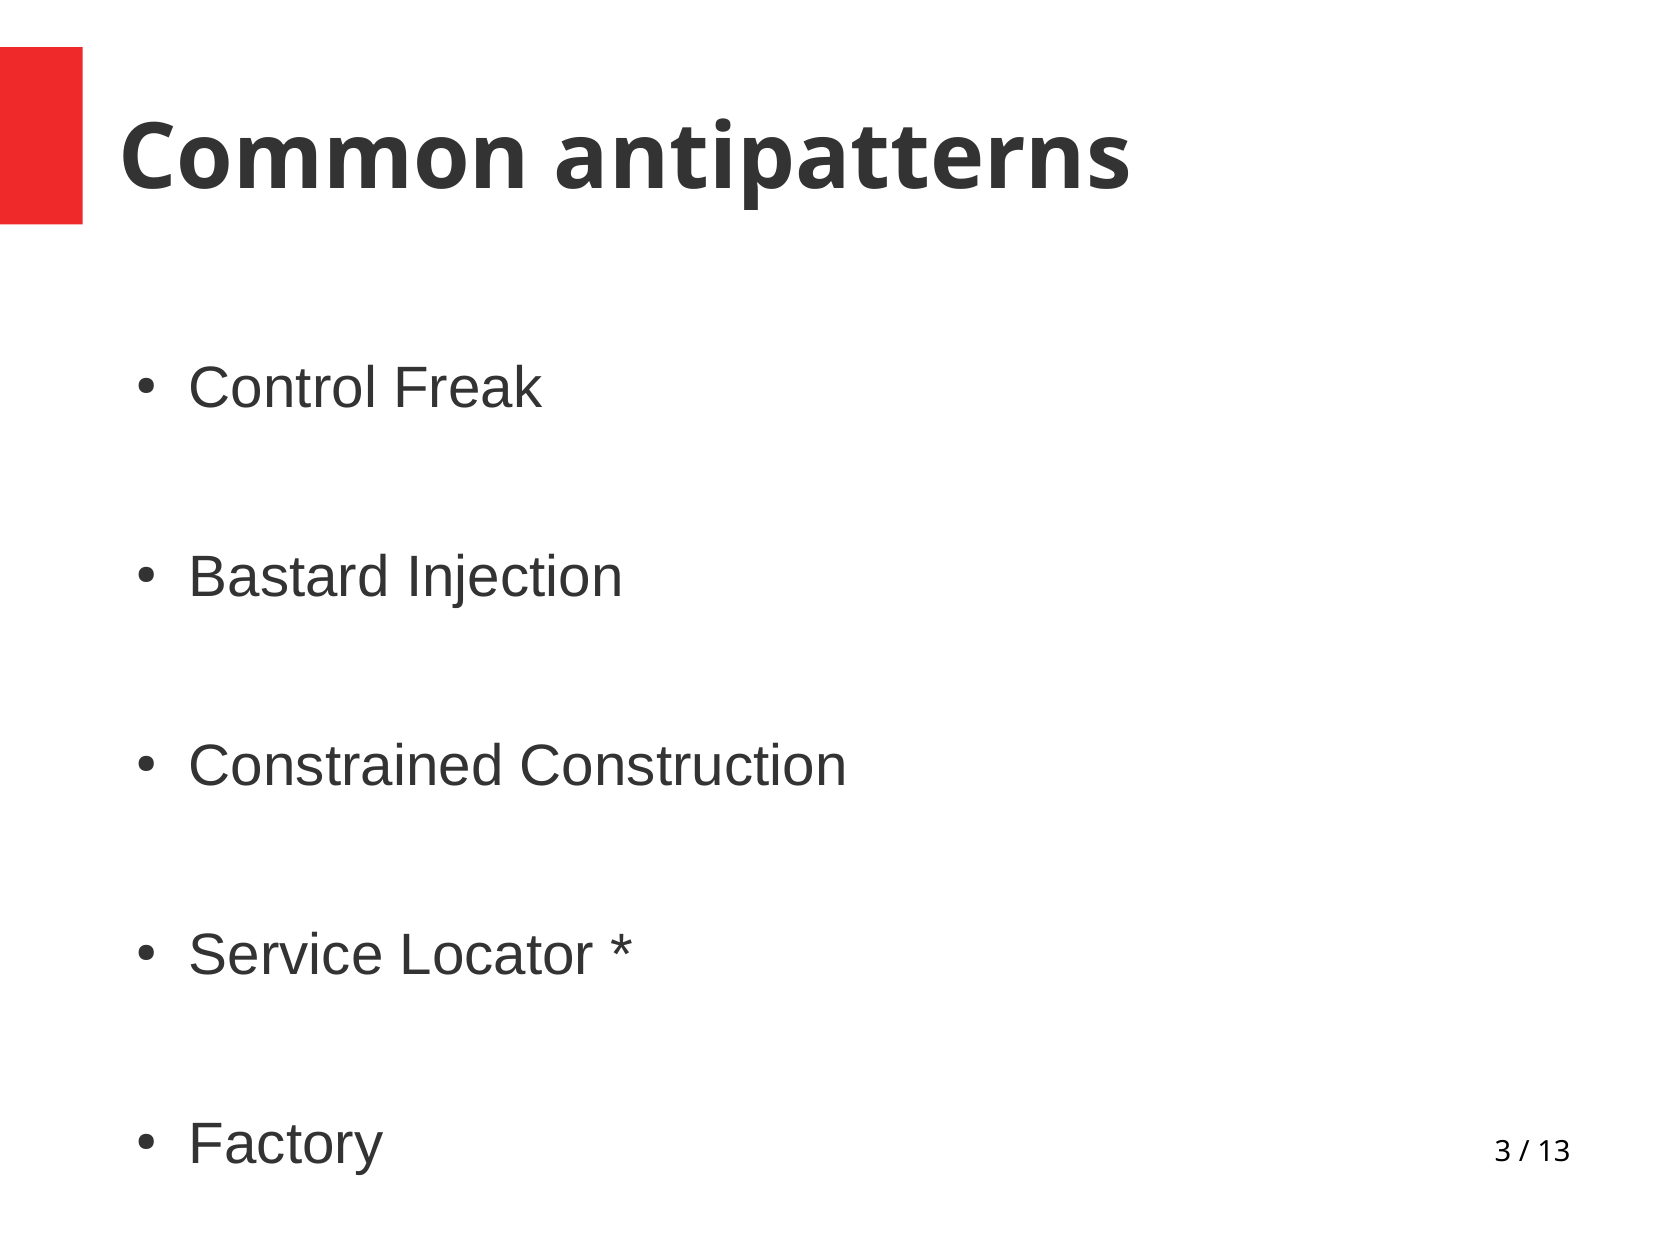

# Common antipatterns
Control Freak
Bastard Injection
Constrained Construction
Service Locator *
Factory
3